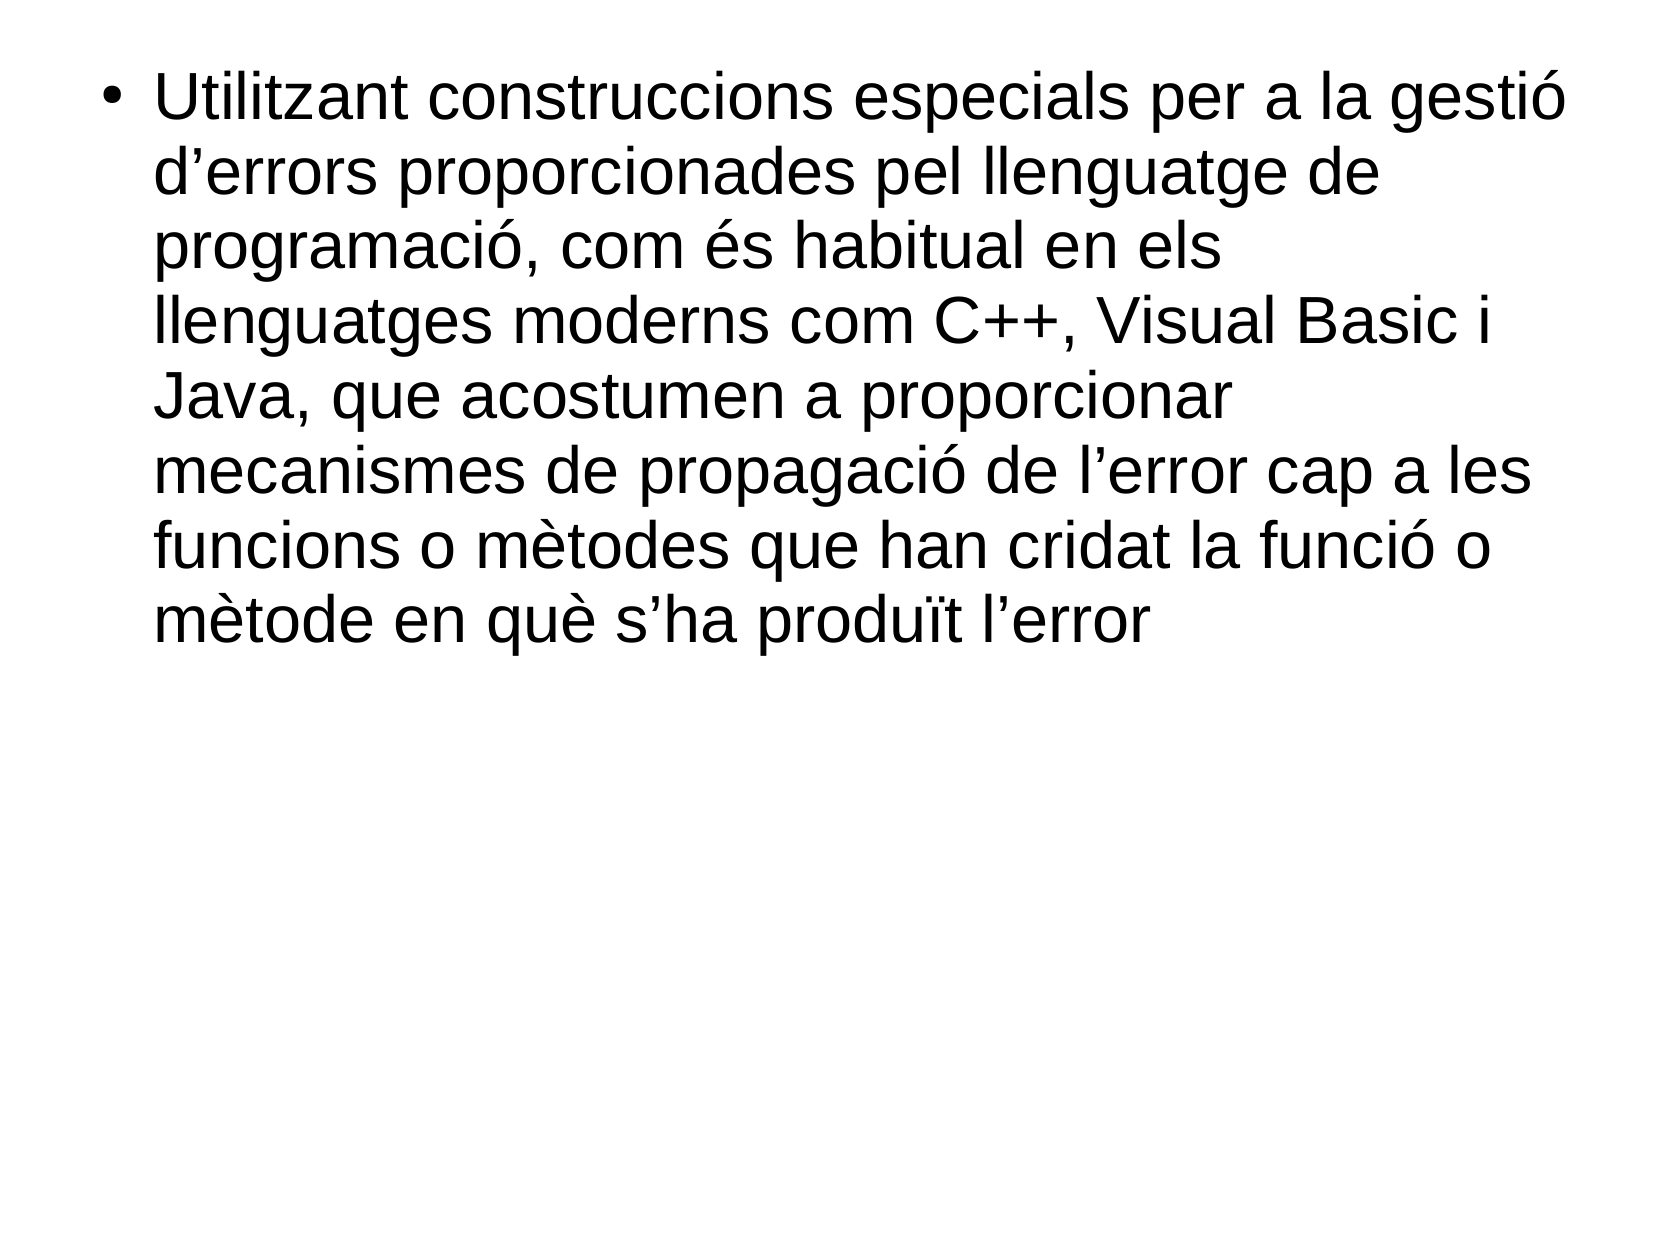

# Utilitzant construccions especials per a la gestió d’errors proporcionades pel llenguatge de programació, com és habitual en els llenguatges moderns com C++, Visual Basic i Java, que acostumen a proporcionar mecanismes de propagació de l’error cap a les funcions o mètodes que han cridat la funció o mètode en què s’ha produït l’error